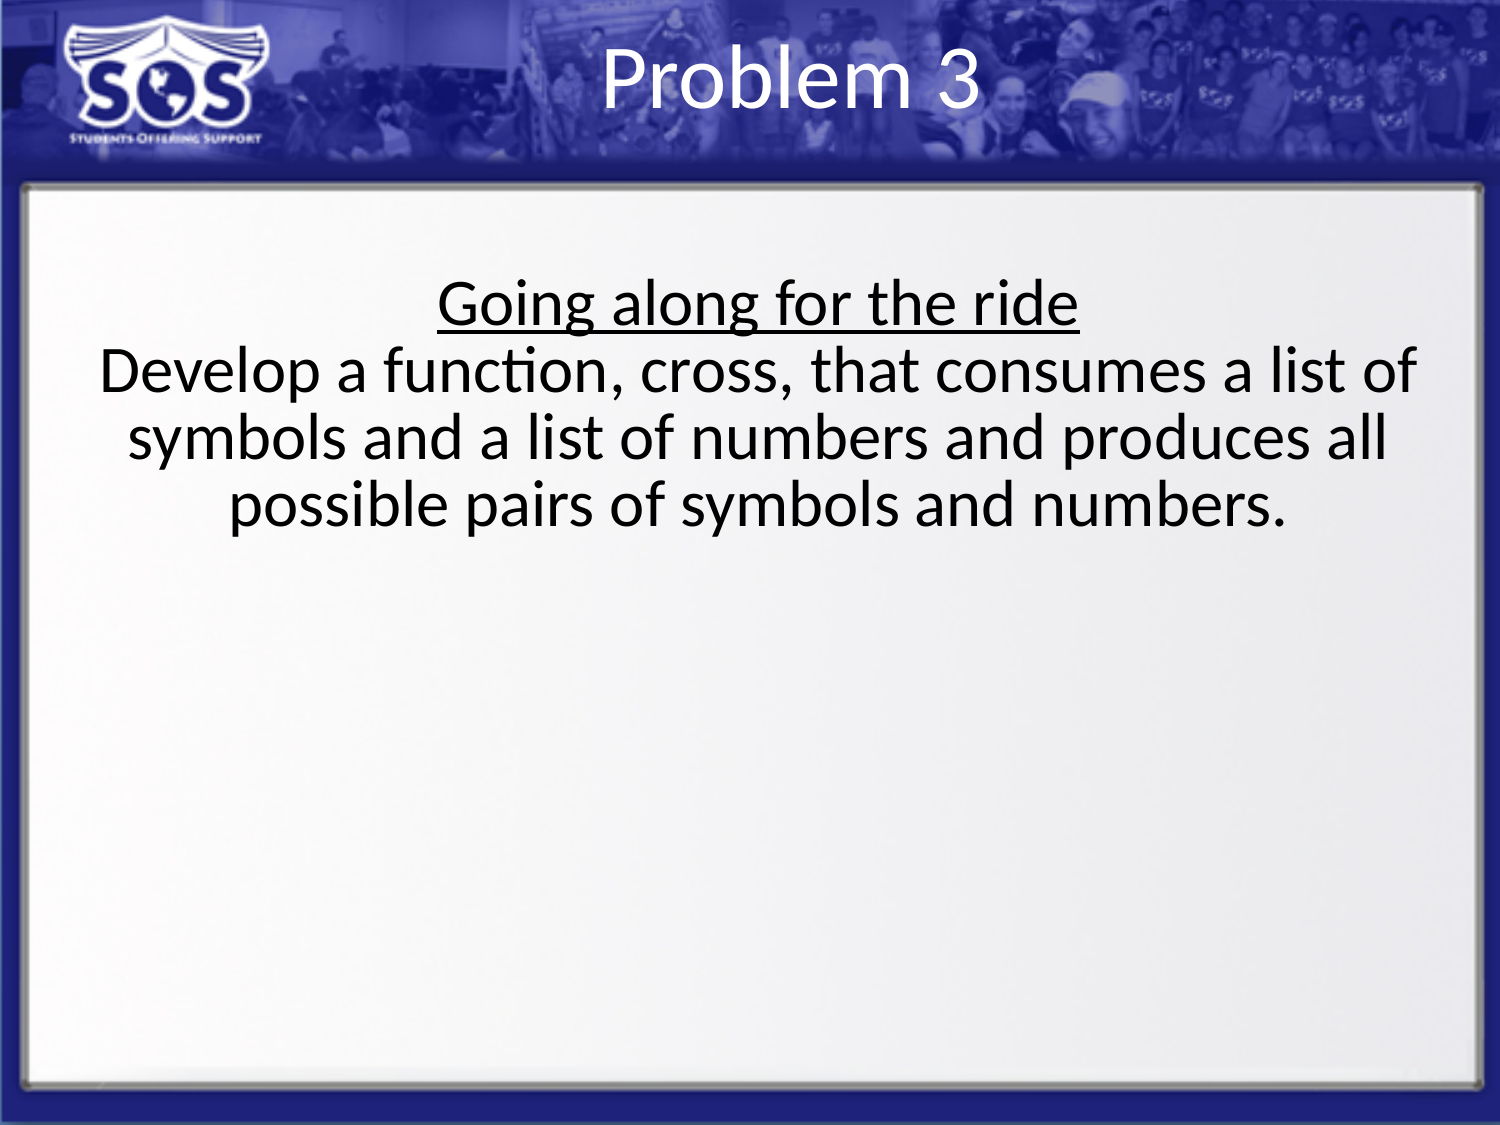

Problem 3
Going along for the ride
Develop a function, cross, that consumes a list of symbols and a list of numbers and produces all possible pairs of symbols and numbers.